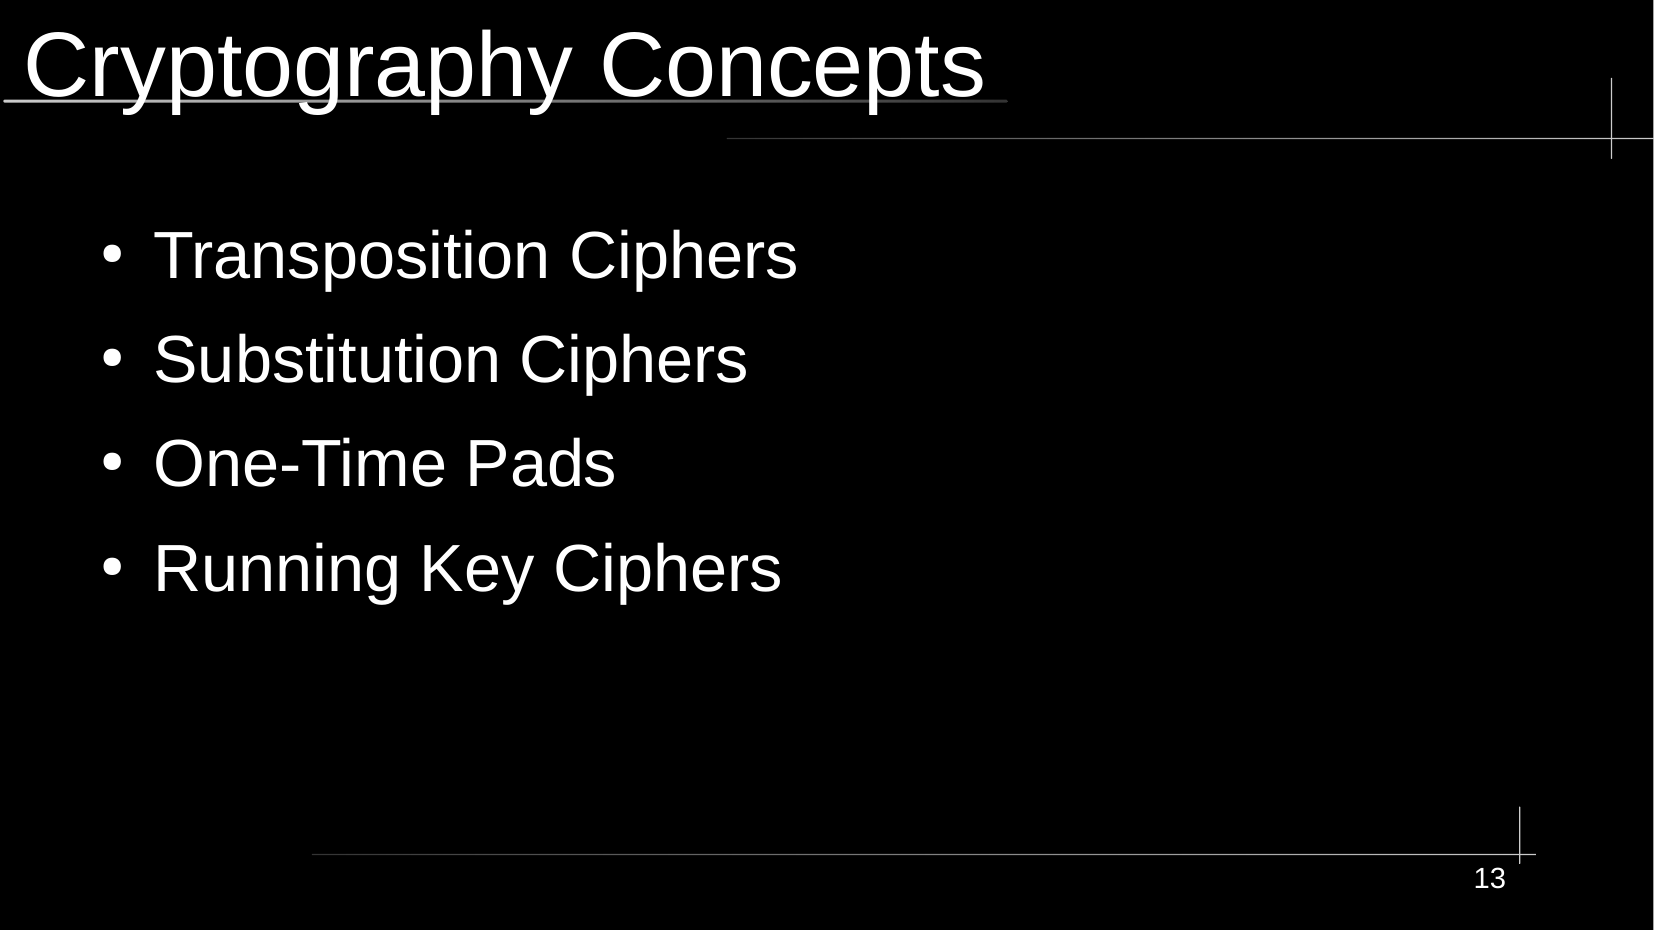

# Cryptography Concepts
Transposition Ciphers
Substitution Ciphers
One-Time Pads
Running Key Ciphers
13